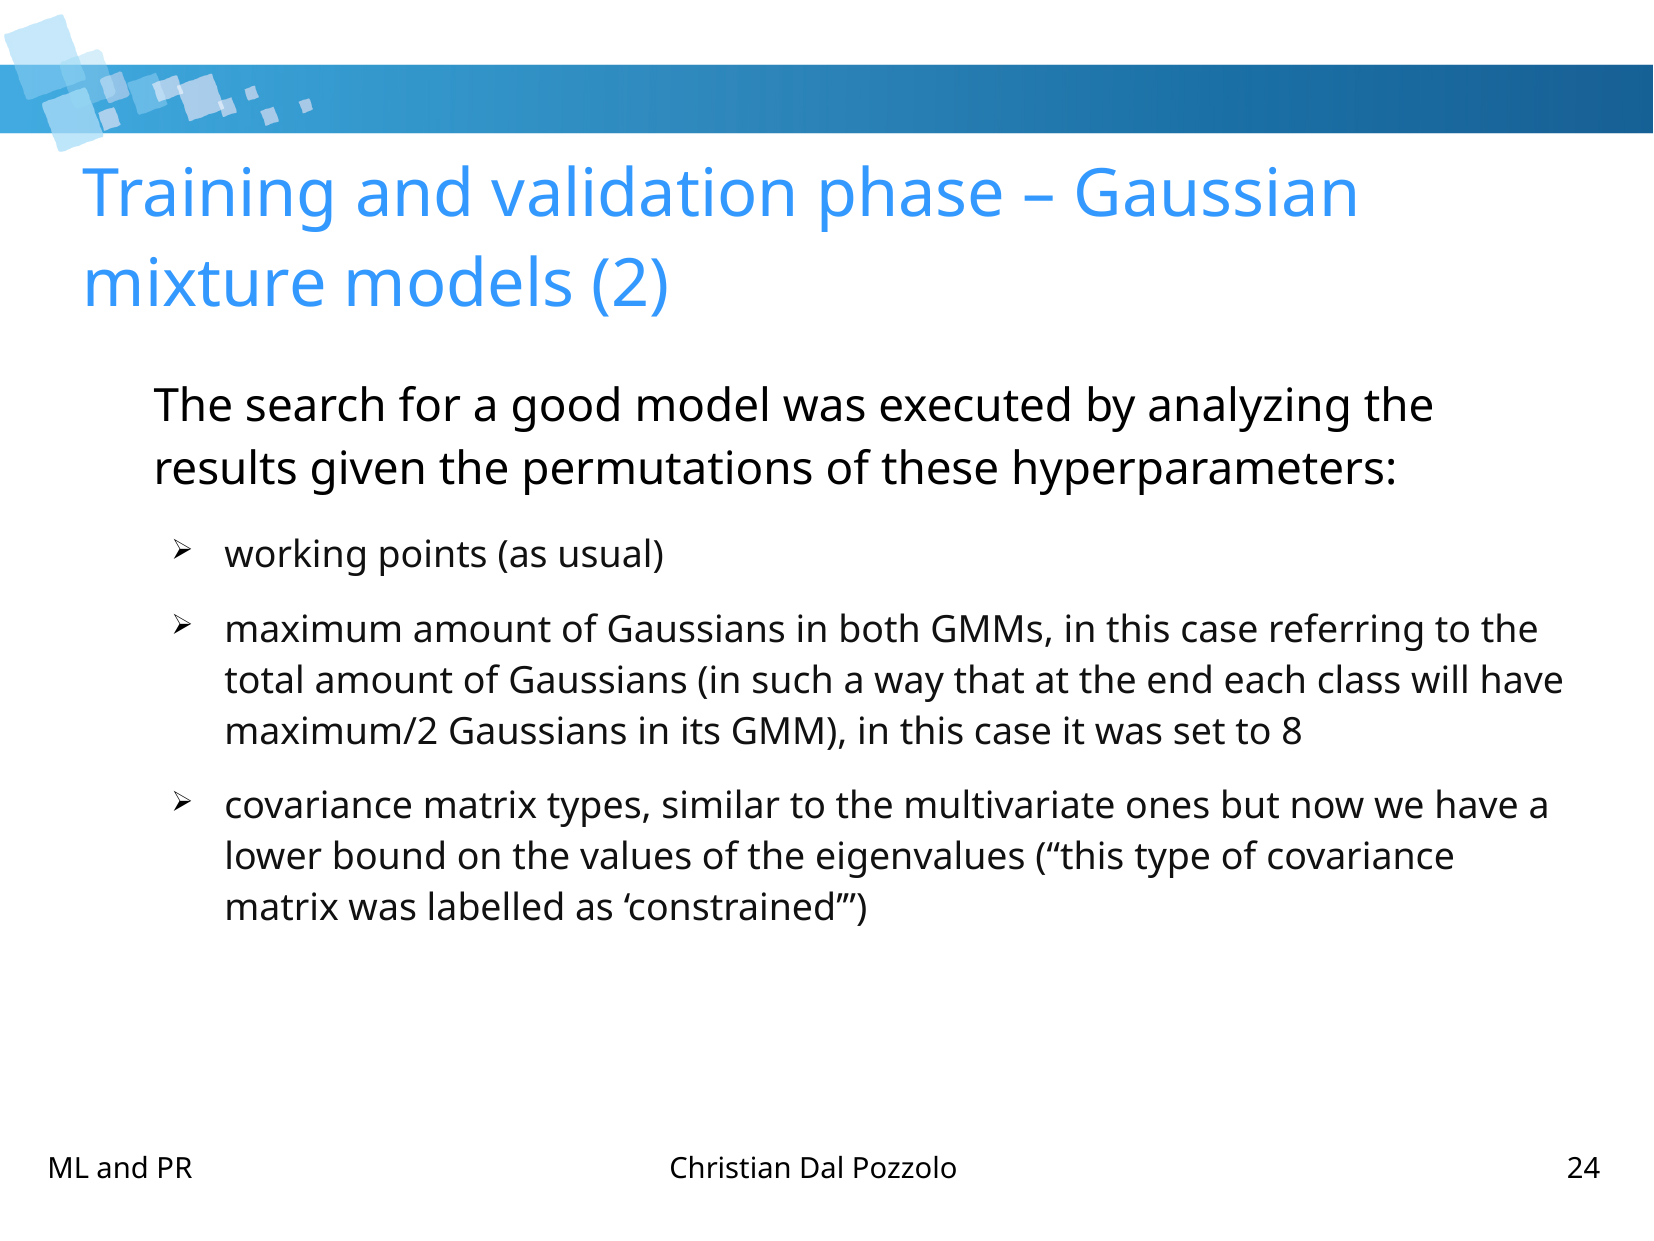

# Training and validation phase – Gaussian mixture models (2)
The search for a good model was executed by analyzing the results given the permutations of these hyperparameters:
working points (as usual)
maximum amount of Gaussians in both GMMs, in this case referring to the total amount of Gaussians (in such a way that at the end each class will have maximum/2 Gaussians in its GMM), in this case it was set to 8
covariance matrix types, similar to the multivariate ones but now we have a lower bound on the values of the eigenvalues (“this type of covariance matrix was labelled as ‘constrained’”)
ML and PR
Christian Dal Pozzolo
24